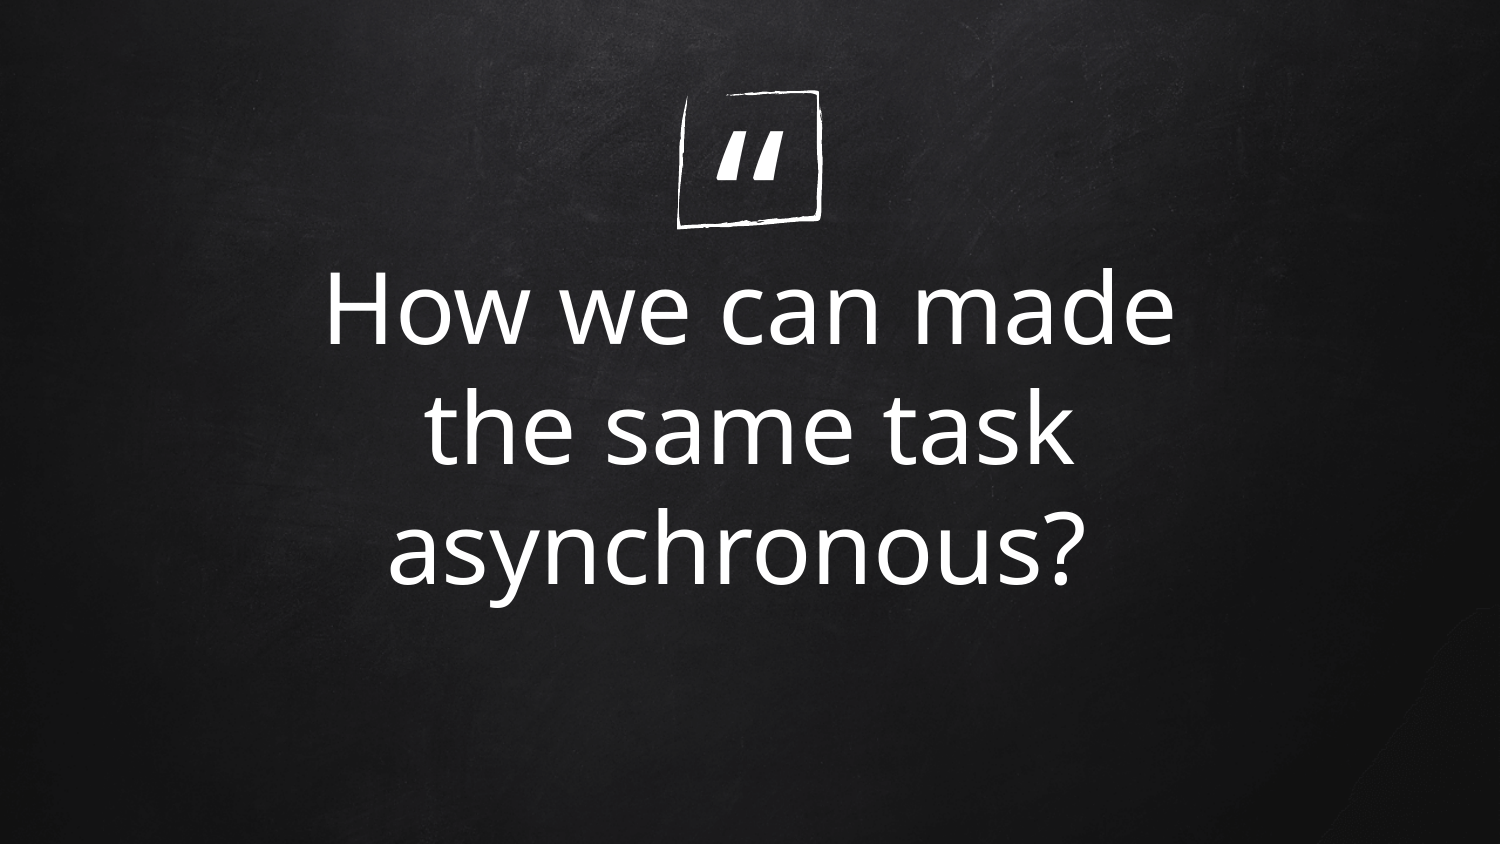

How we can made the same task asynchronous?